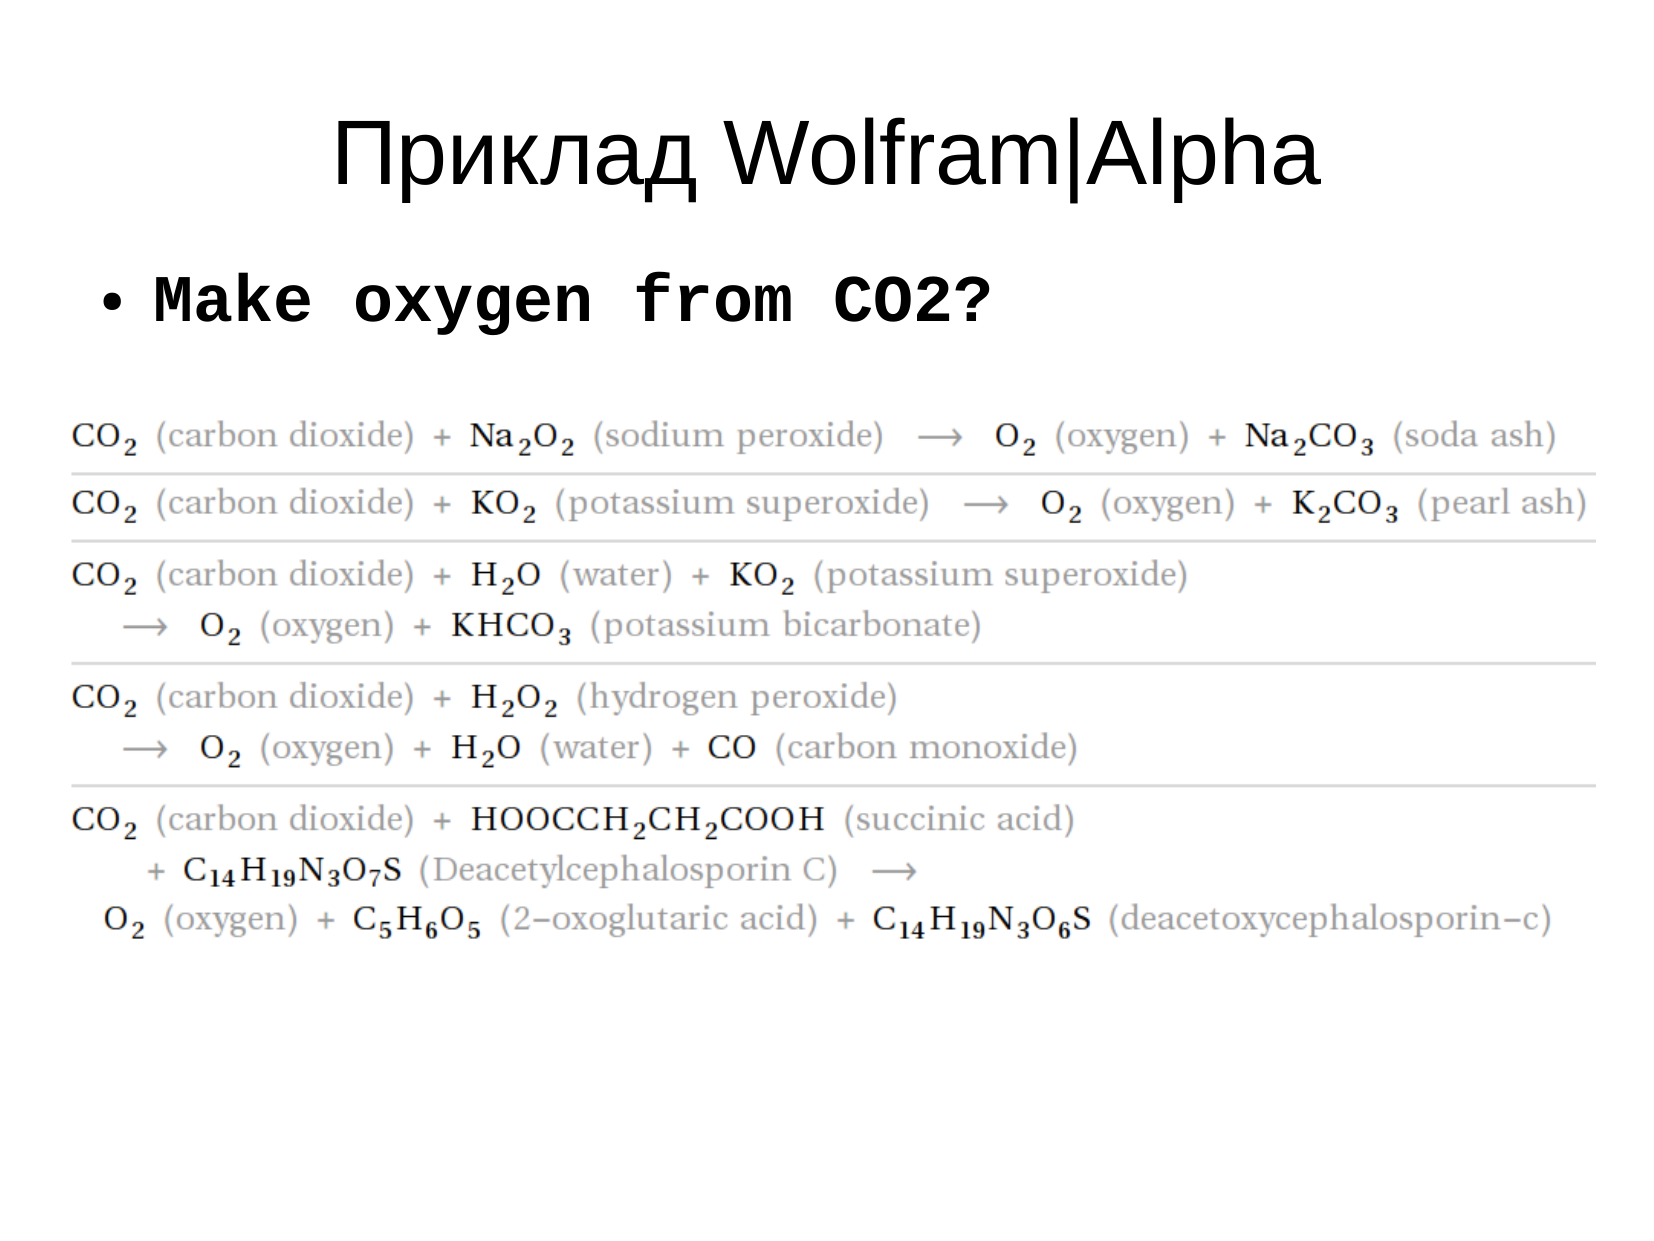

# Приклад Wolfram|Alpha
Make oxygen from CO2?